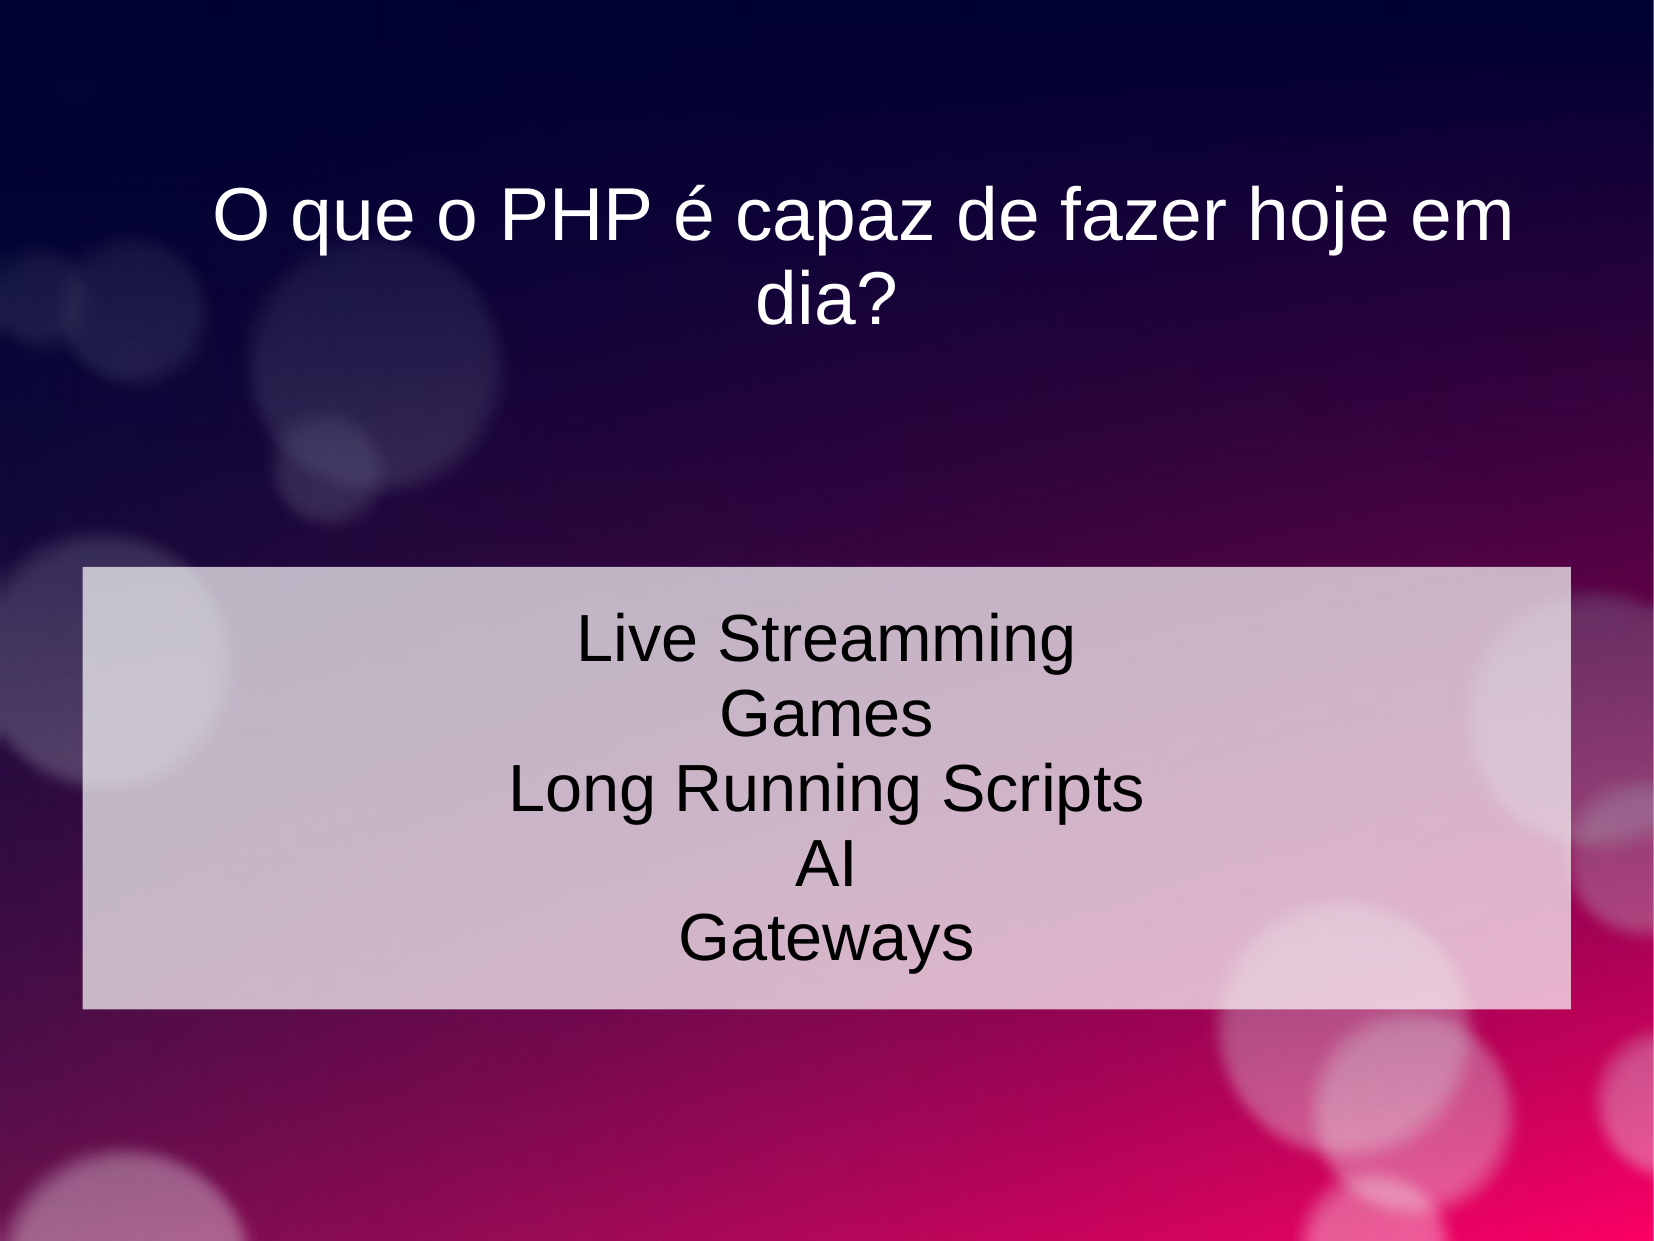

# O que o PHP é capaz de fazer hoje em dia?
Live Streamming
Games
Long Running Scripts
AI
Gateways